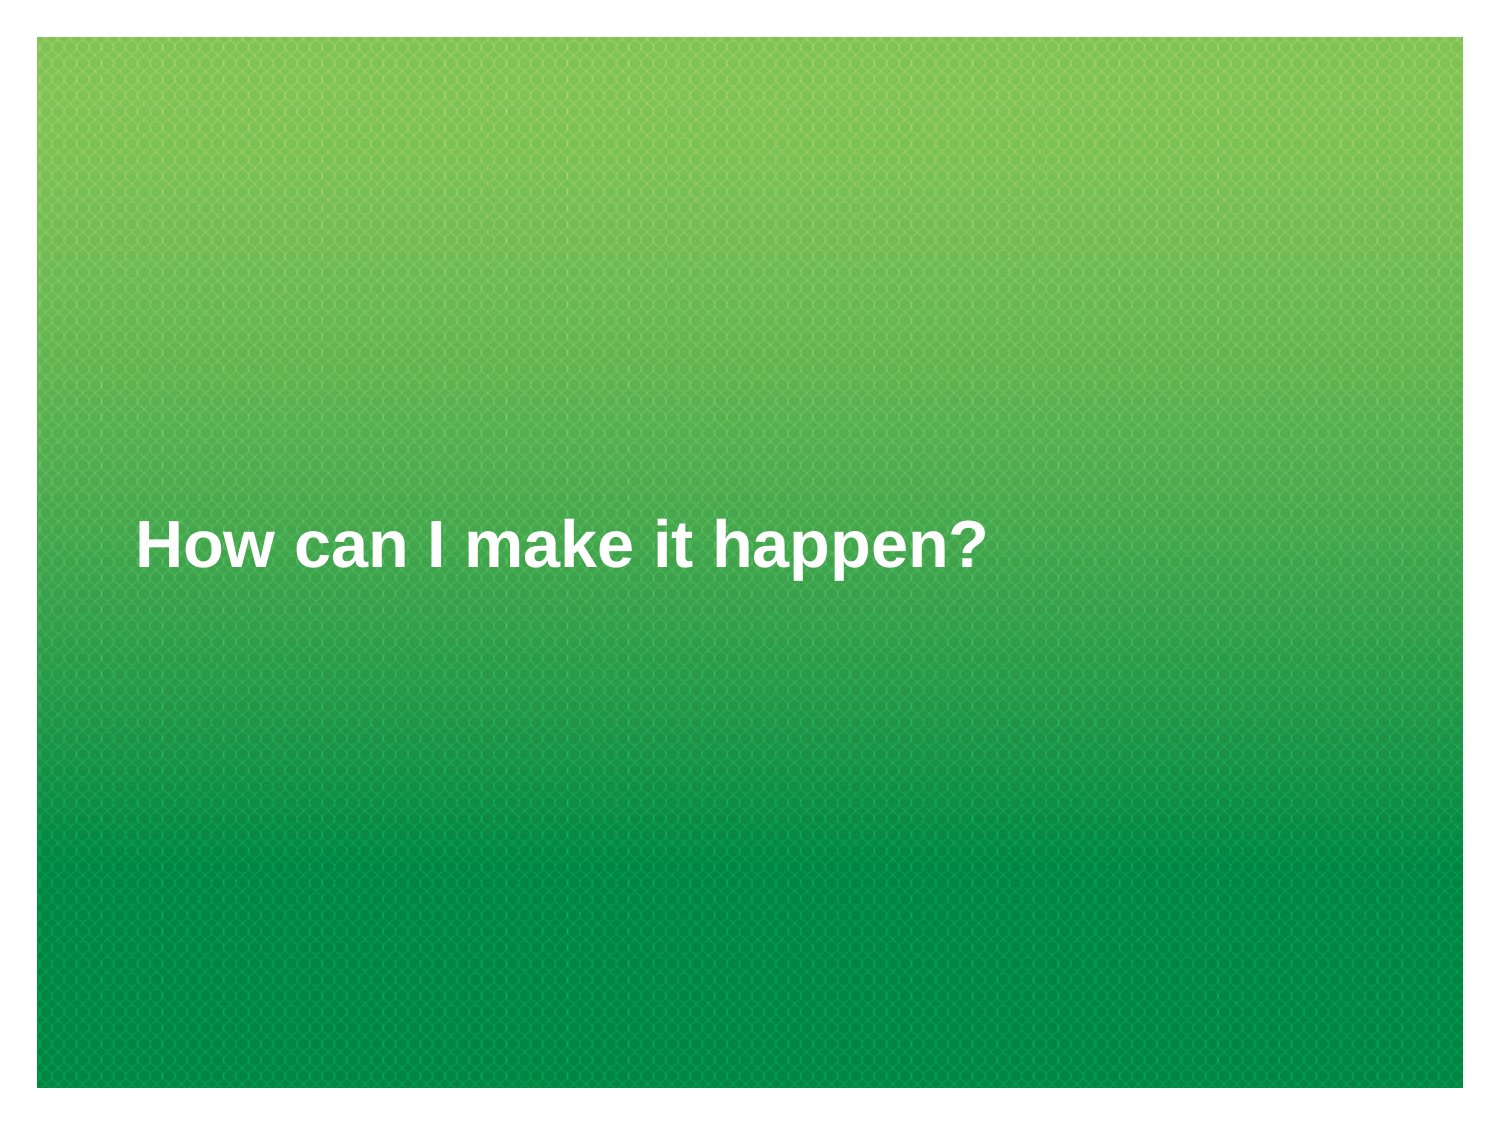

# How can I make it happen?